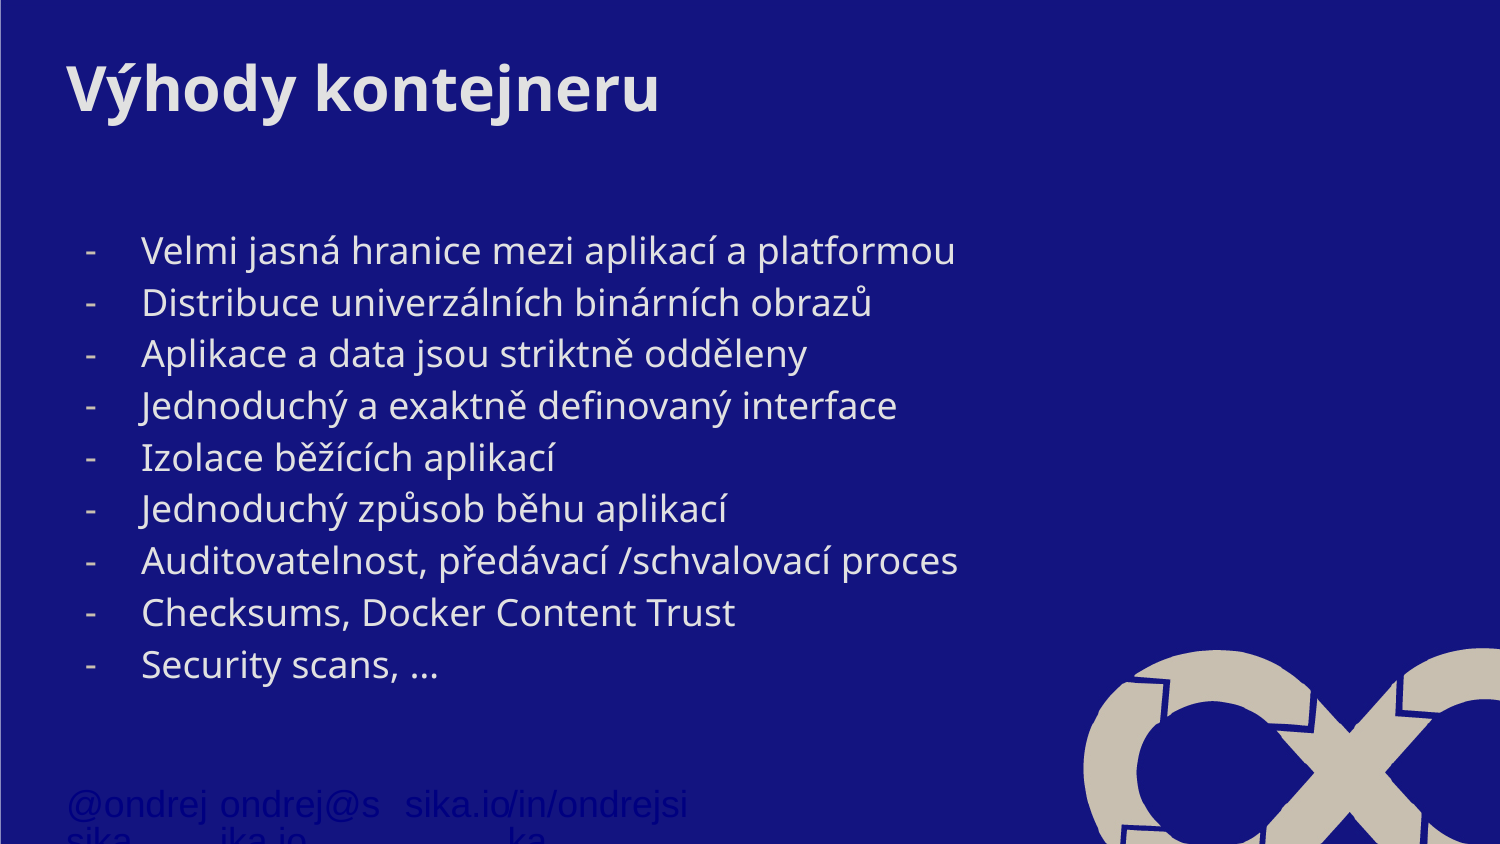

# Výhody kontejneru
Velmi jasná hranice mezi aplikací a platformou
Distribuce univerzálních binárních obrazů
Aplikace a data jsou striktně odděleny
Jednoduchý a exaktně definovaný interface
Izolace běžících aplikací
Jednoduchý způsob běhu aplikací
Auditovatelnost, předávací /schvalovací proces
Checksums, Docker Content Trust
Security scans, …